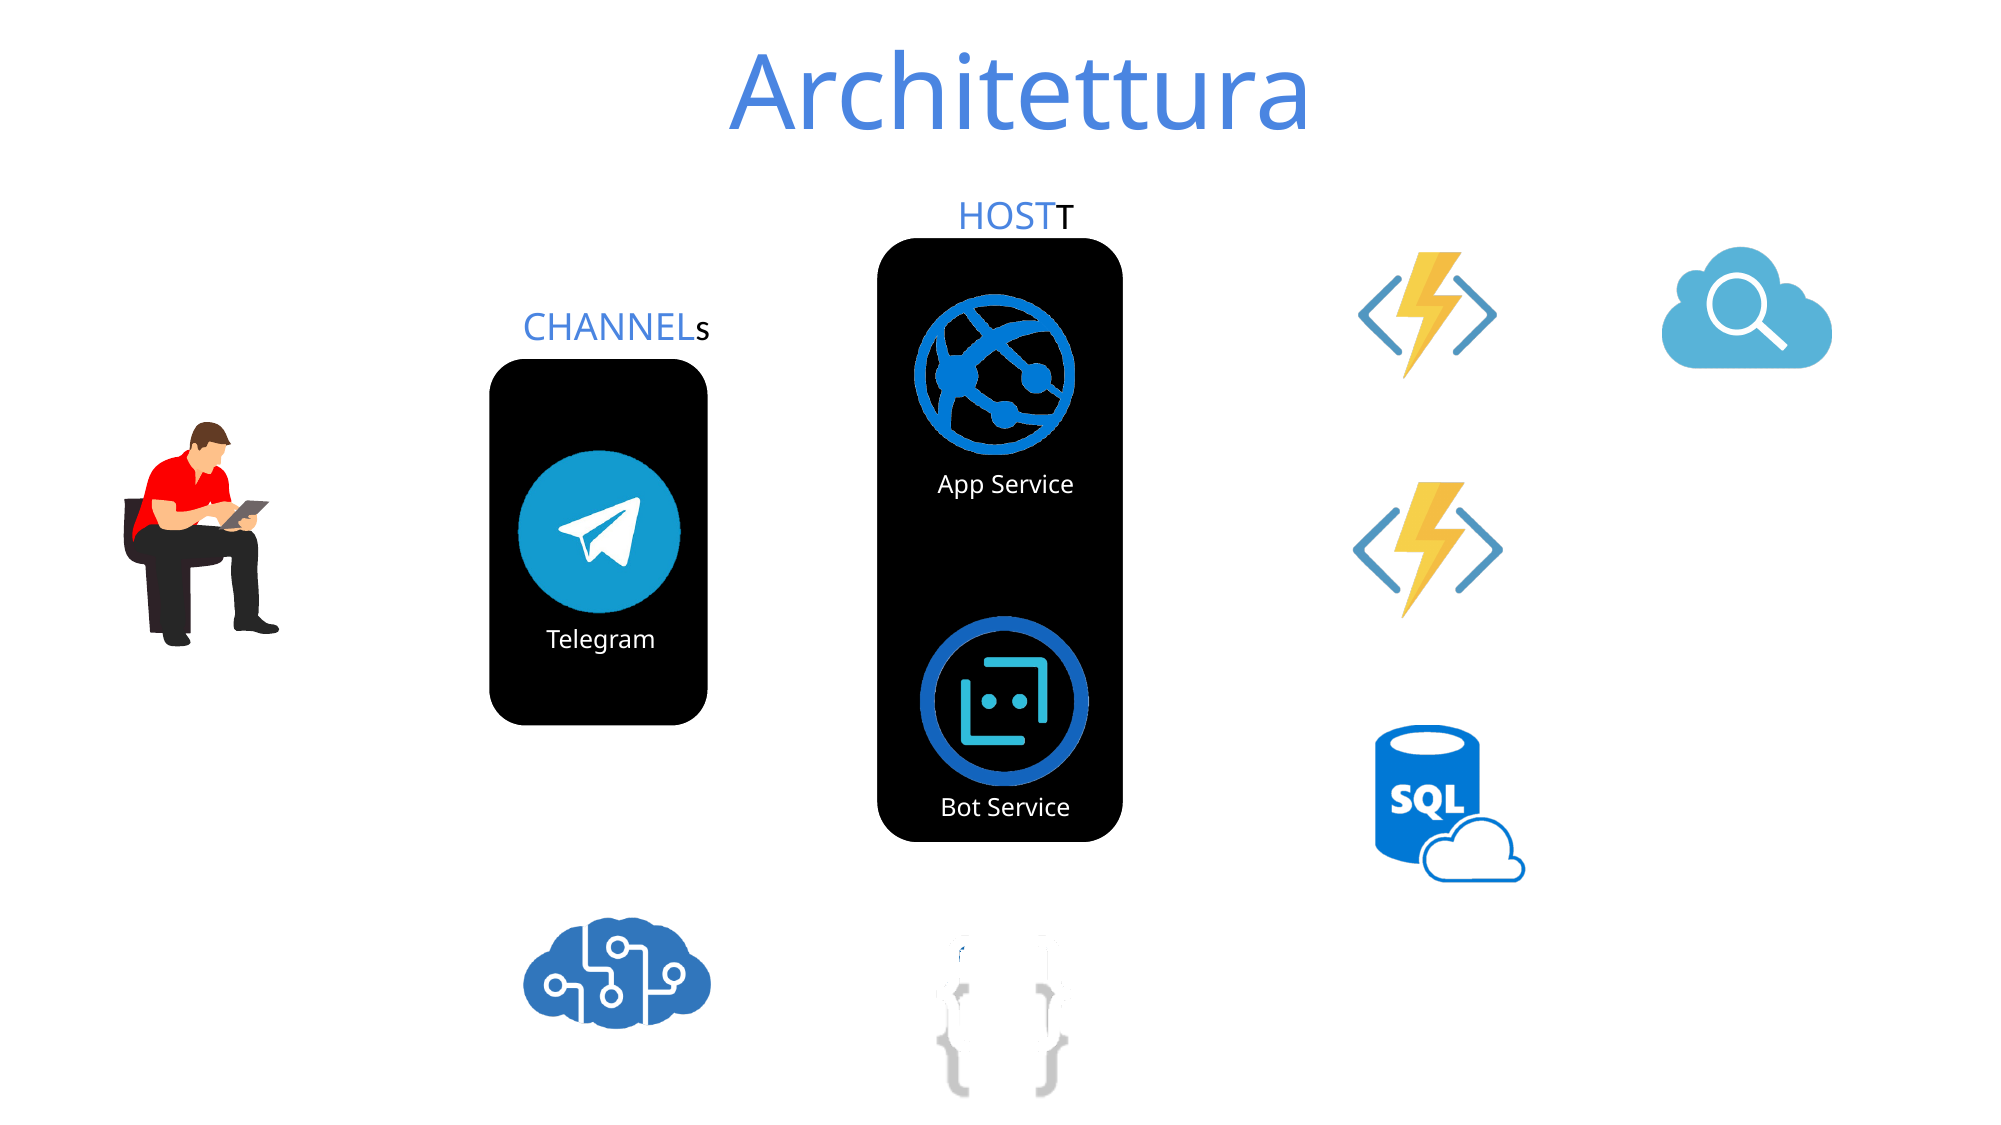

# Architettura
HOSTT
Function app HTTP trigger
CHANNELs
Bing Search
App Service
Function app timer trigger
Telegram
Bot Service
Azure SQL
Text Analytics
Luis